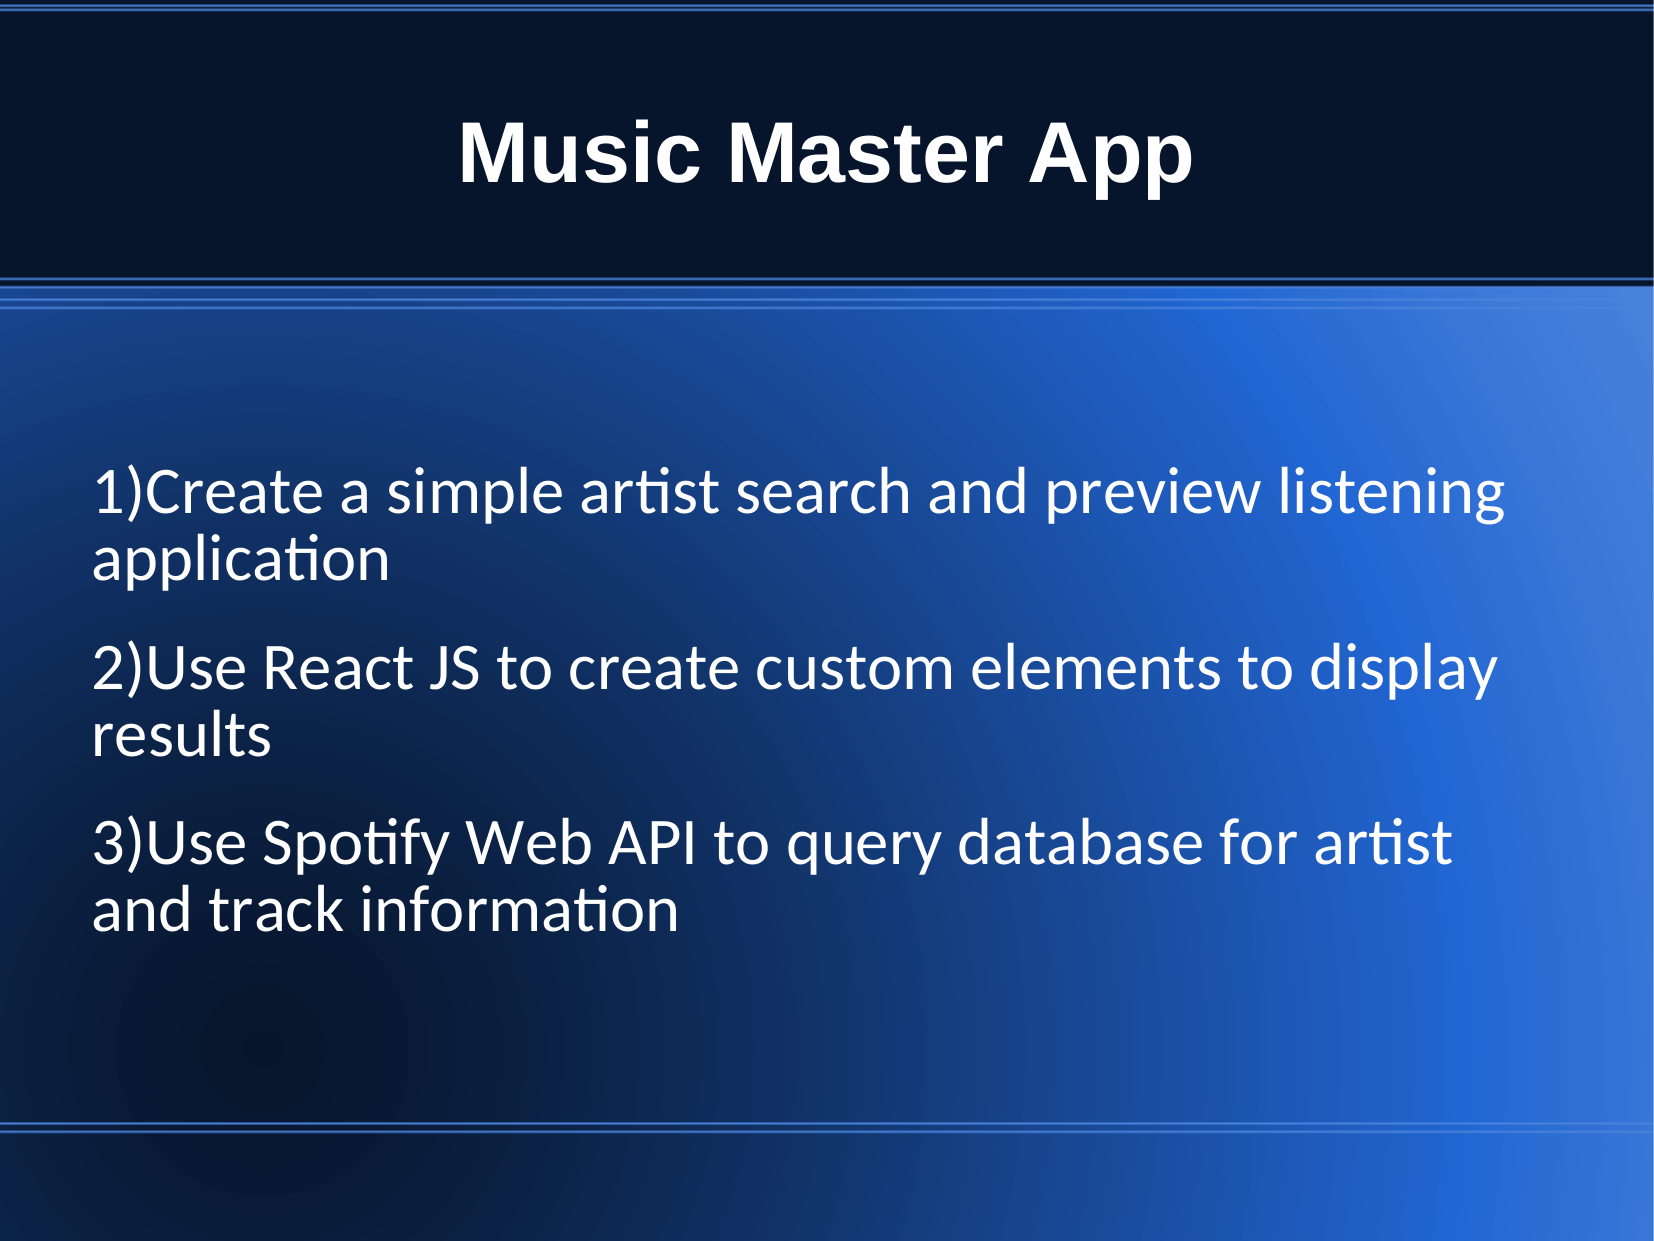

# Music Master App
Create a simple artist search and preview listening application
Use React JS to create custom elements to display results
Use Spotify Web API to query database for artist and track information